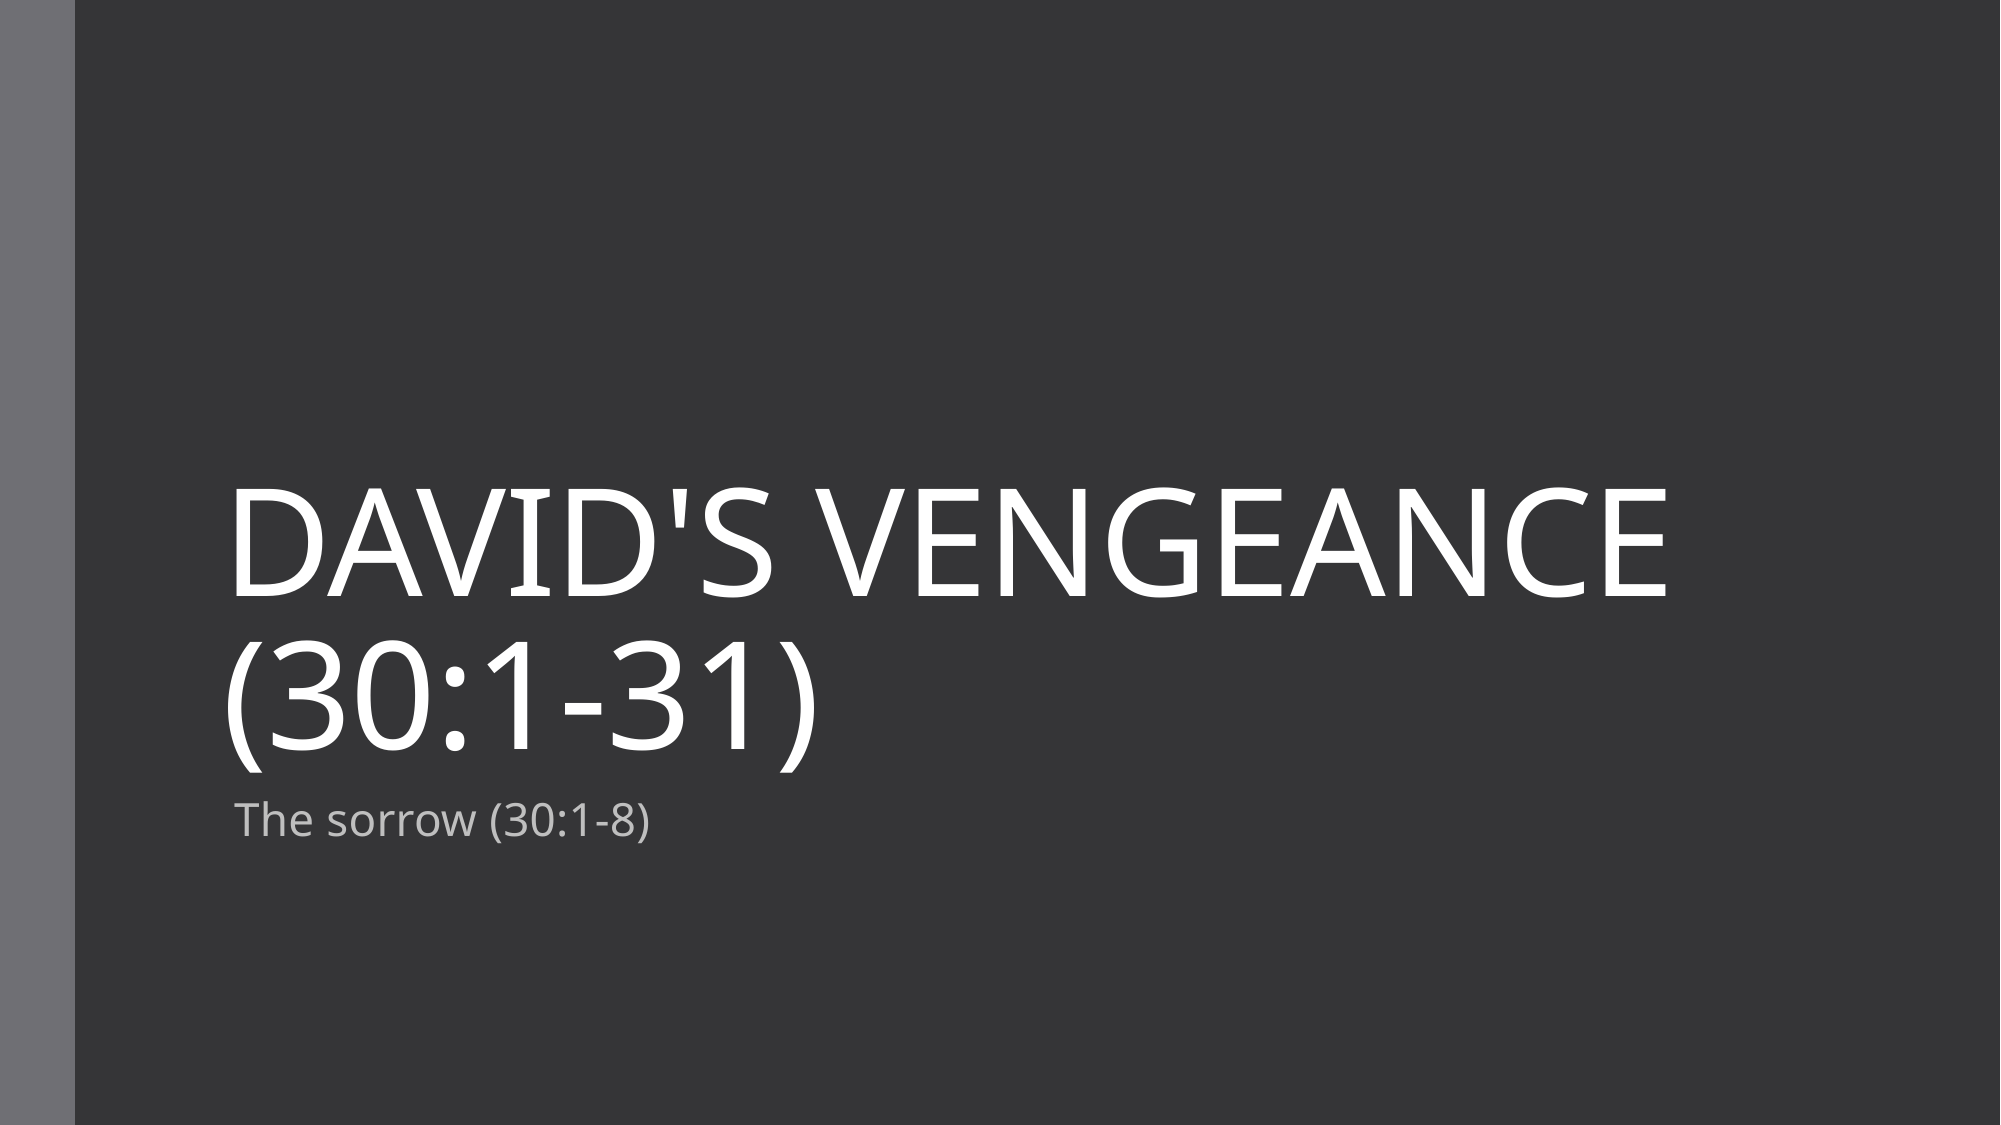

# DAVID'S VENGEANCE (30:1-31)
 The sorrow (30:1-8)